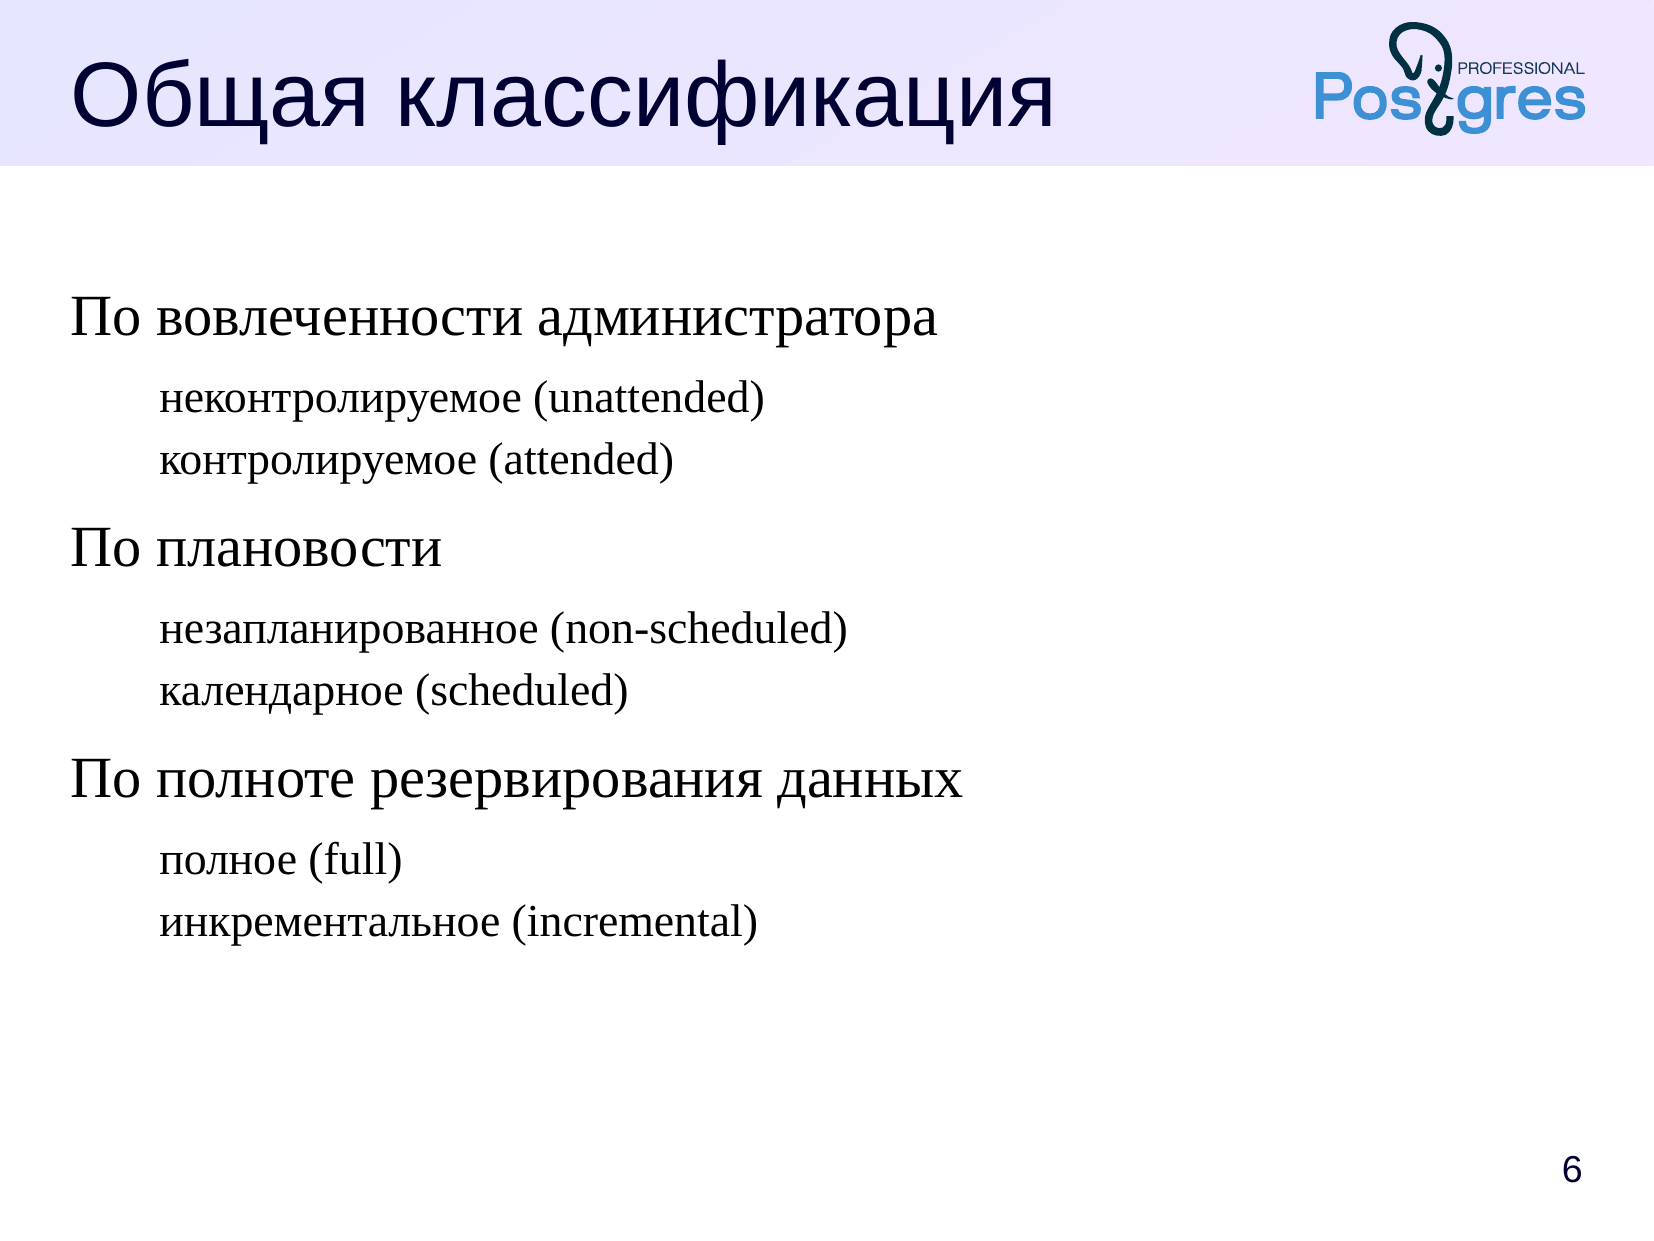

# Общая классификация
По вовлеченности администратора
неконтролируемое (unattended)
контролируемое (attended)
По плановости
незапланированное (non-scheduled)
календарное (scheduled)
По полноте резервирования данных
полное (full)
инкрементальное (incremental)